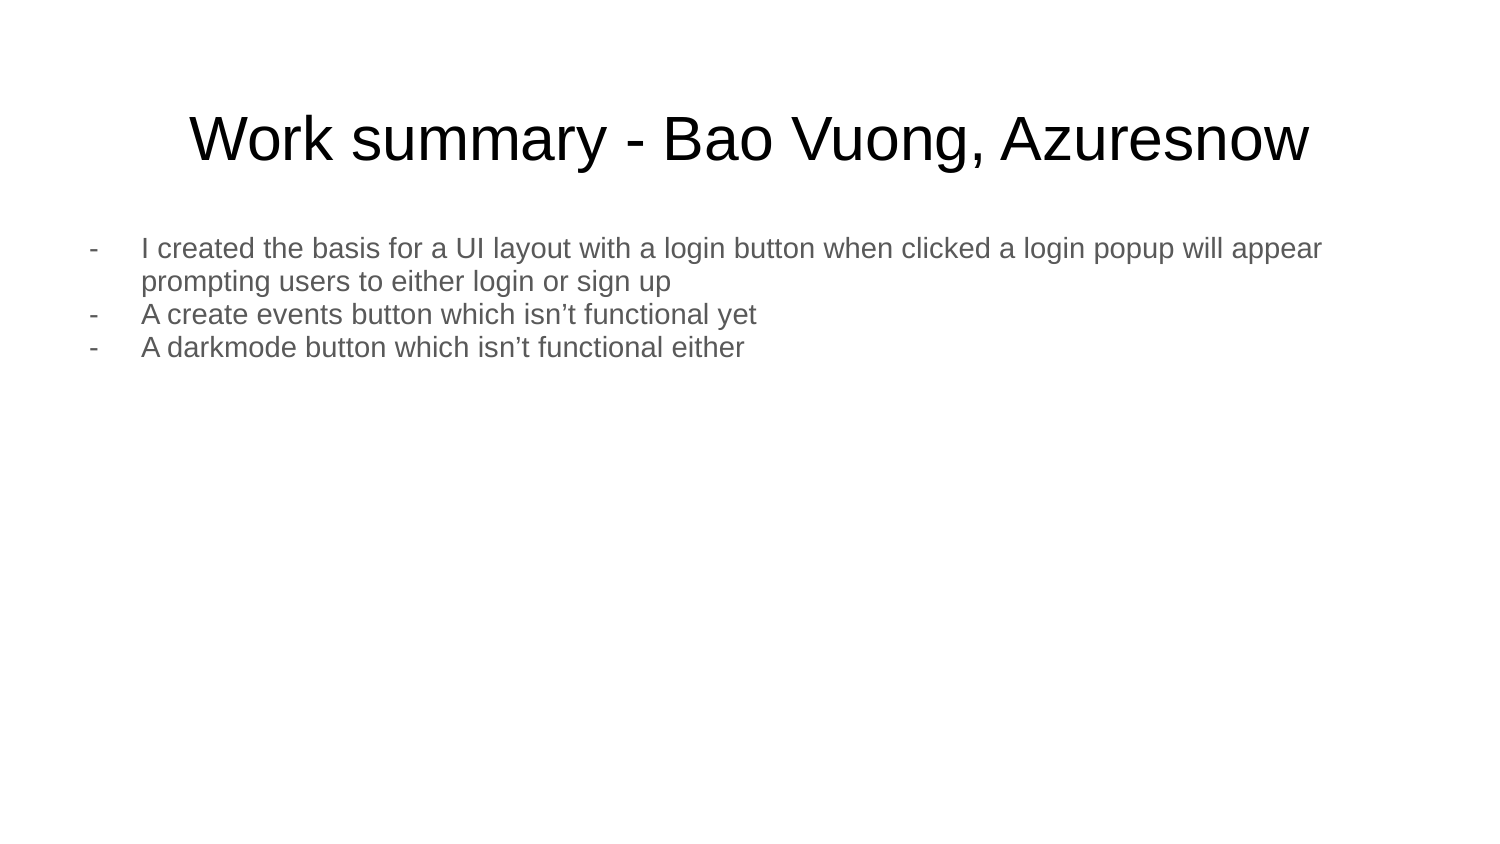

# Work summary - Bao Vuong, Azuresnow
I created the basis for a UI layout with a login button when clicked a login popup will appear prompting users to either login or sign up
A create events button which isn’t functional yet
A darkmode button which isn’t functional either